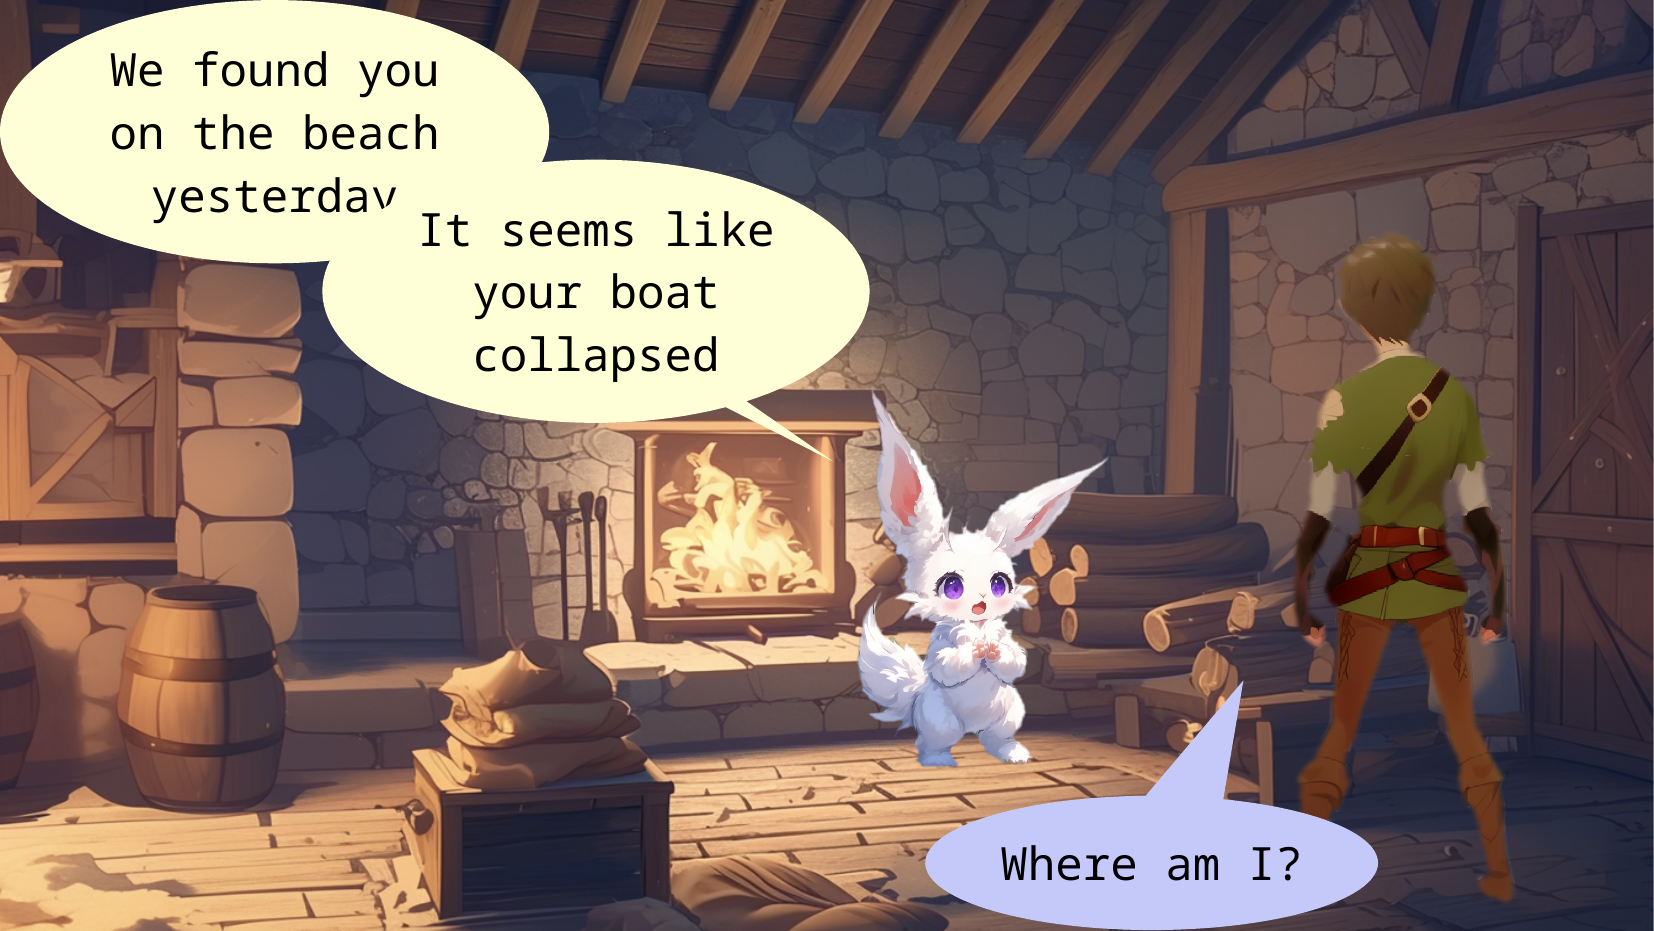

We found you on the beach yesterday
It seems like your boat collapsed
Where am I?